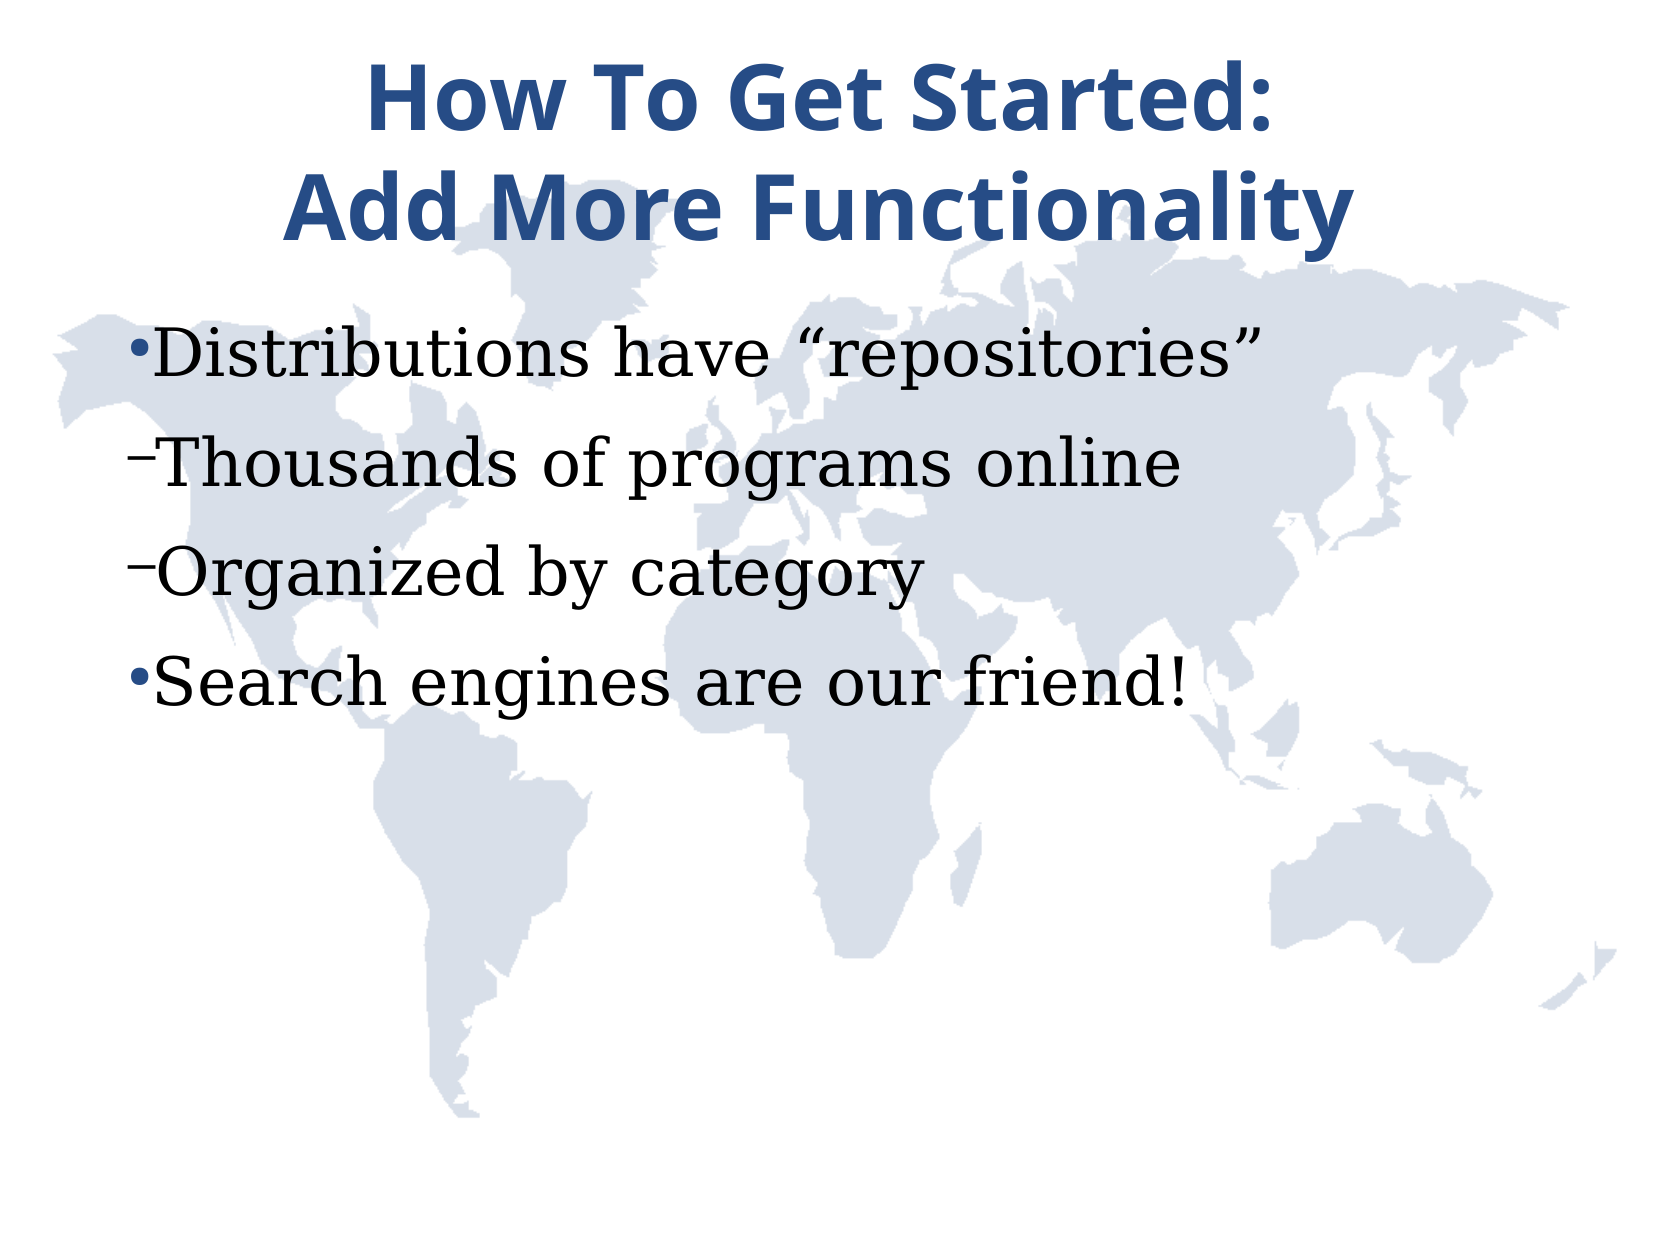

# How To Get Started: Add More Functionality
Distributions have “repositories”
Thousands of programs online
Organized by category
Search engines are our friend!